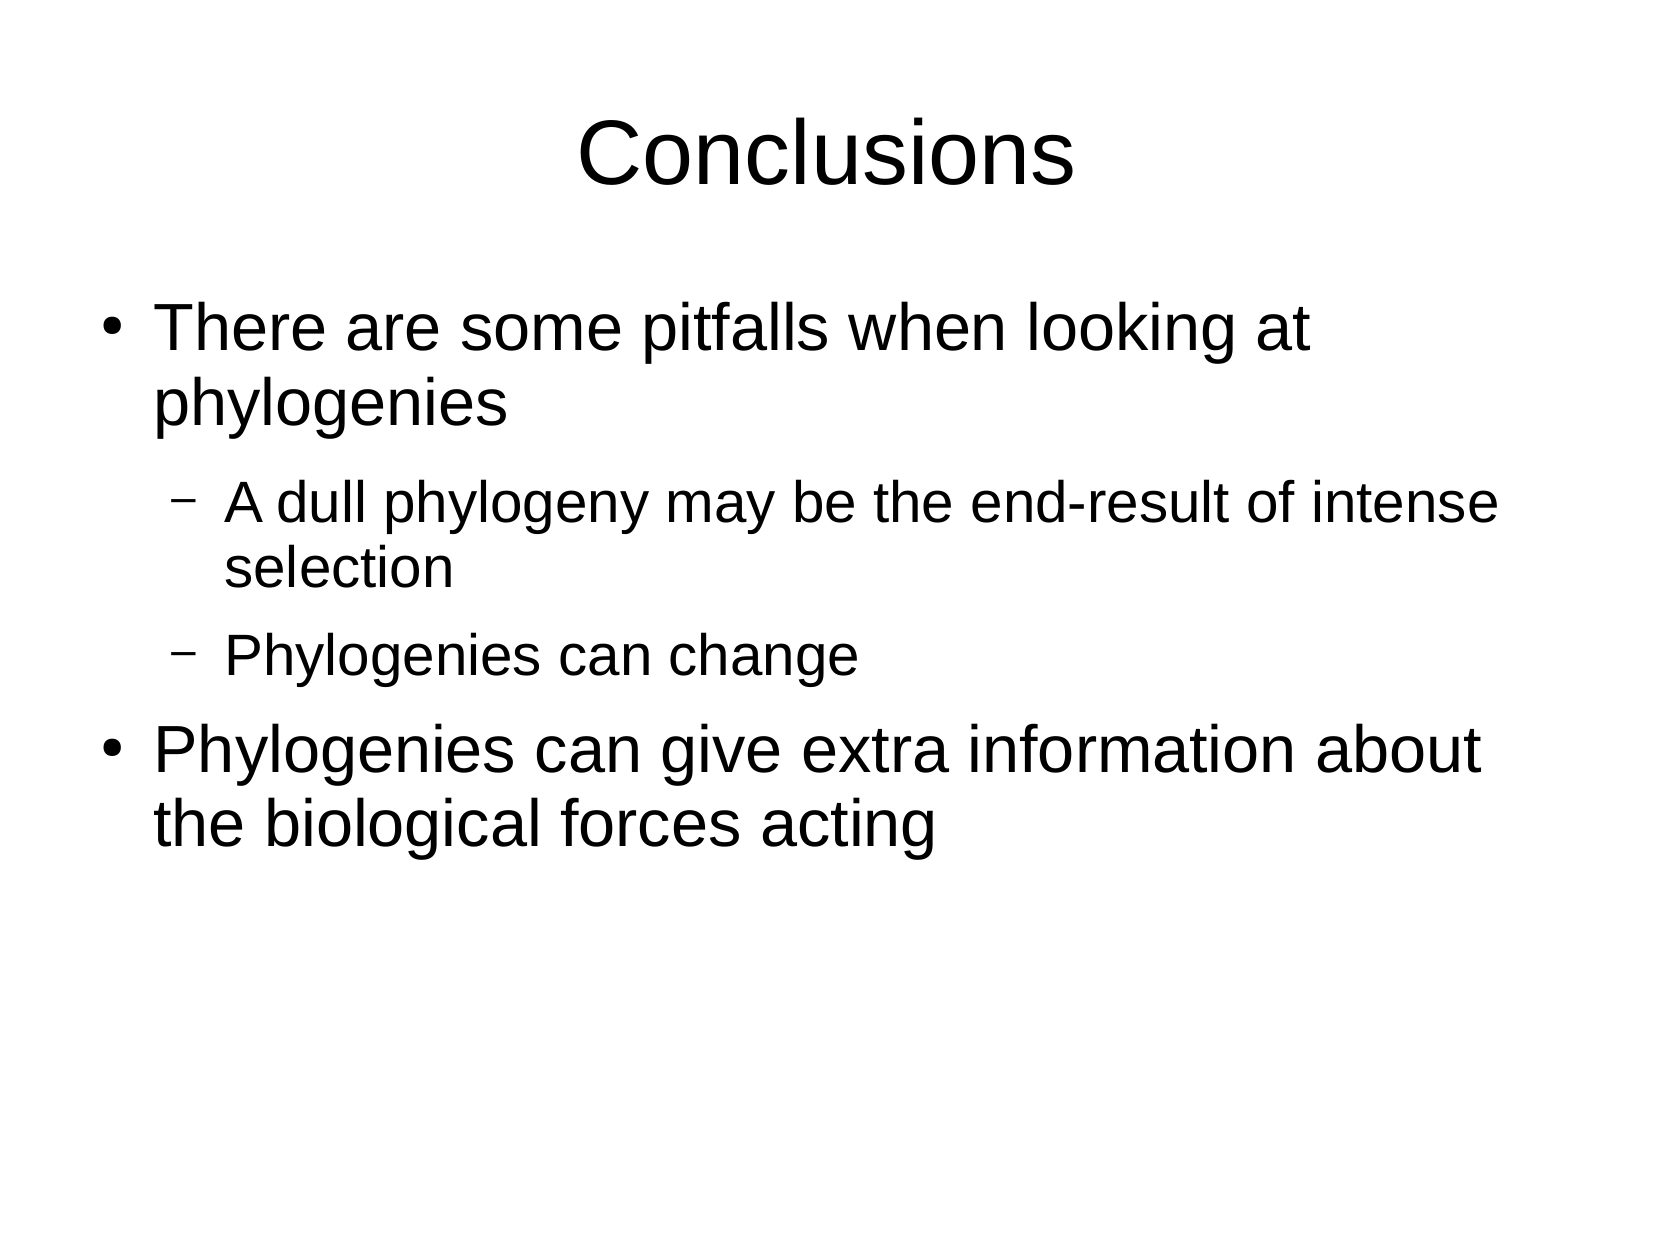

# Conclusions
There are some pitfalls when looking at phylogenies
A dull phylogeny may be the end-result of intense selection
Phylogenies can change
Phylogenies can give extra information about the biological forces acting